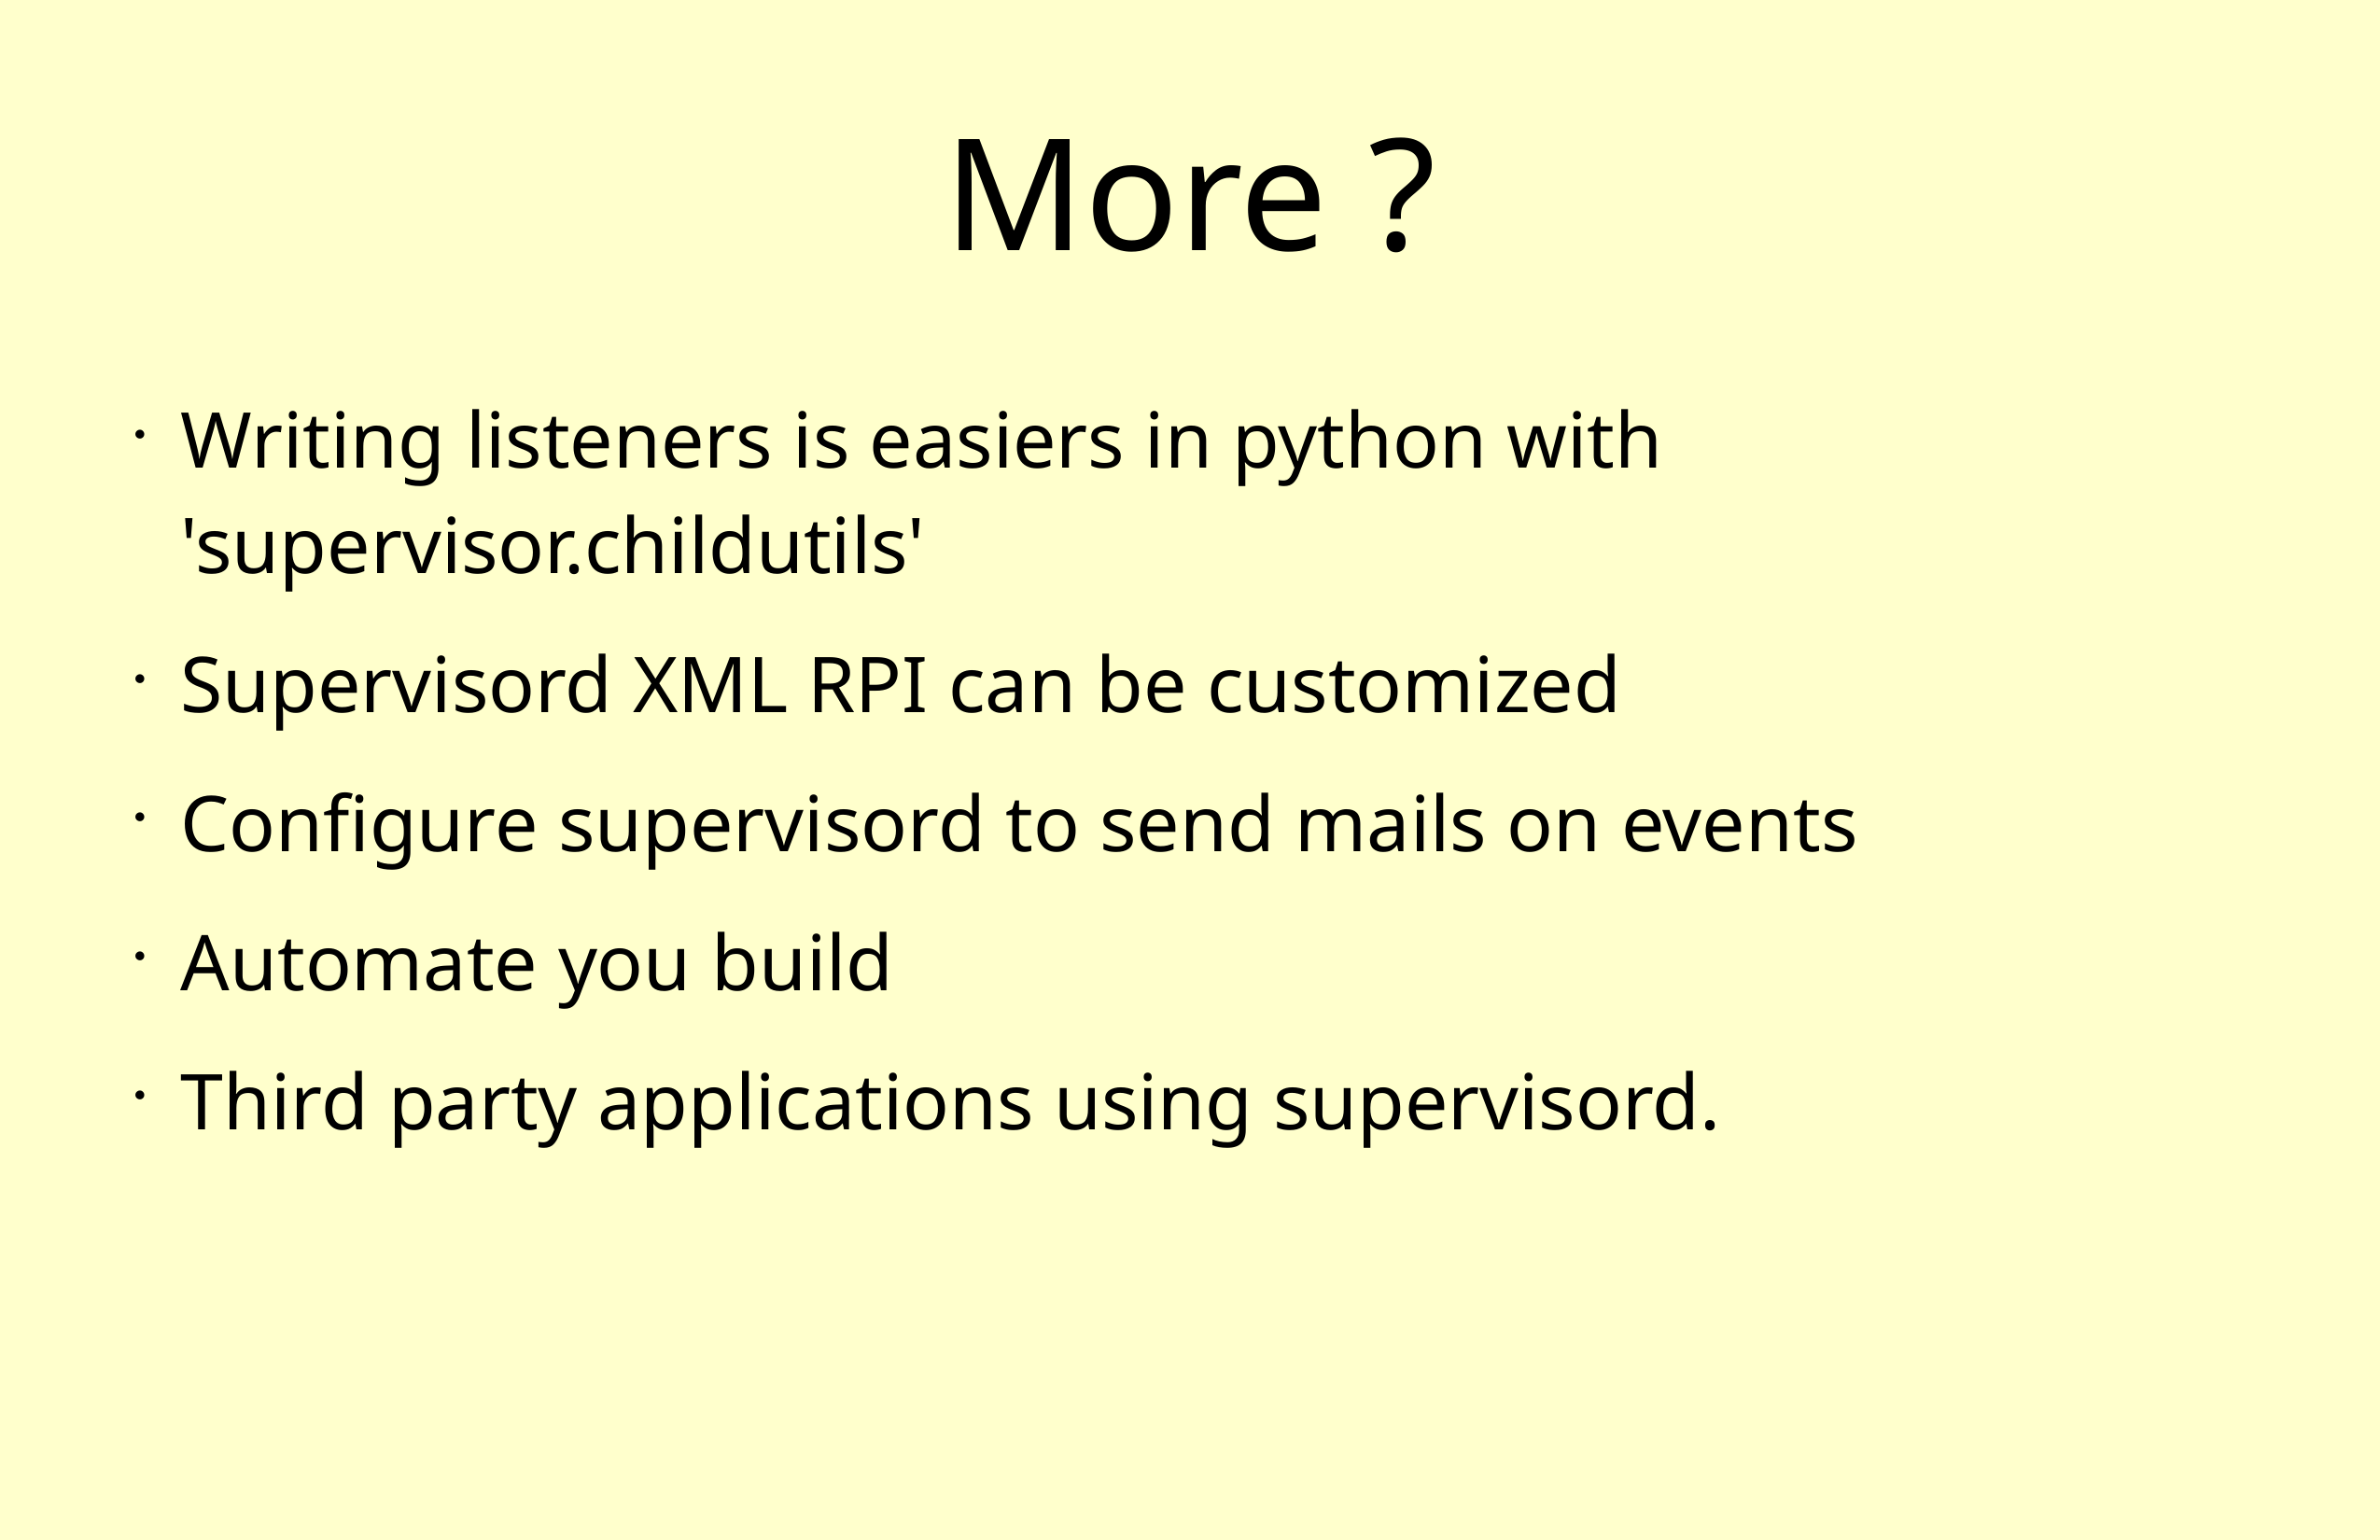

# More ?
Writing listeners is easiers in python with 'supervisor.childutils'
Supervisord XML RPI can be customized
Configure supervisord to send mails on events
Automate you build
Third party applications using supervisord.